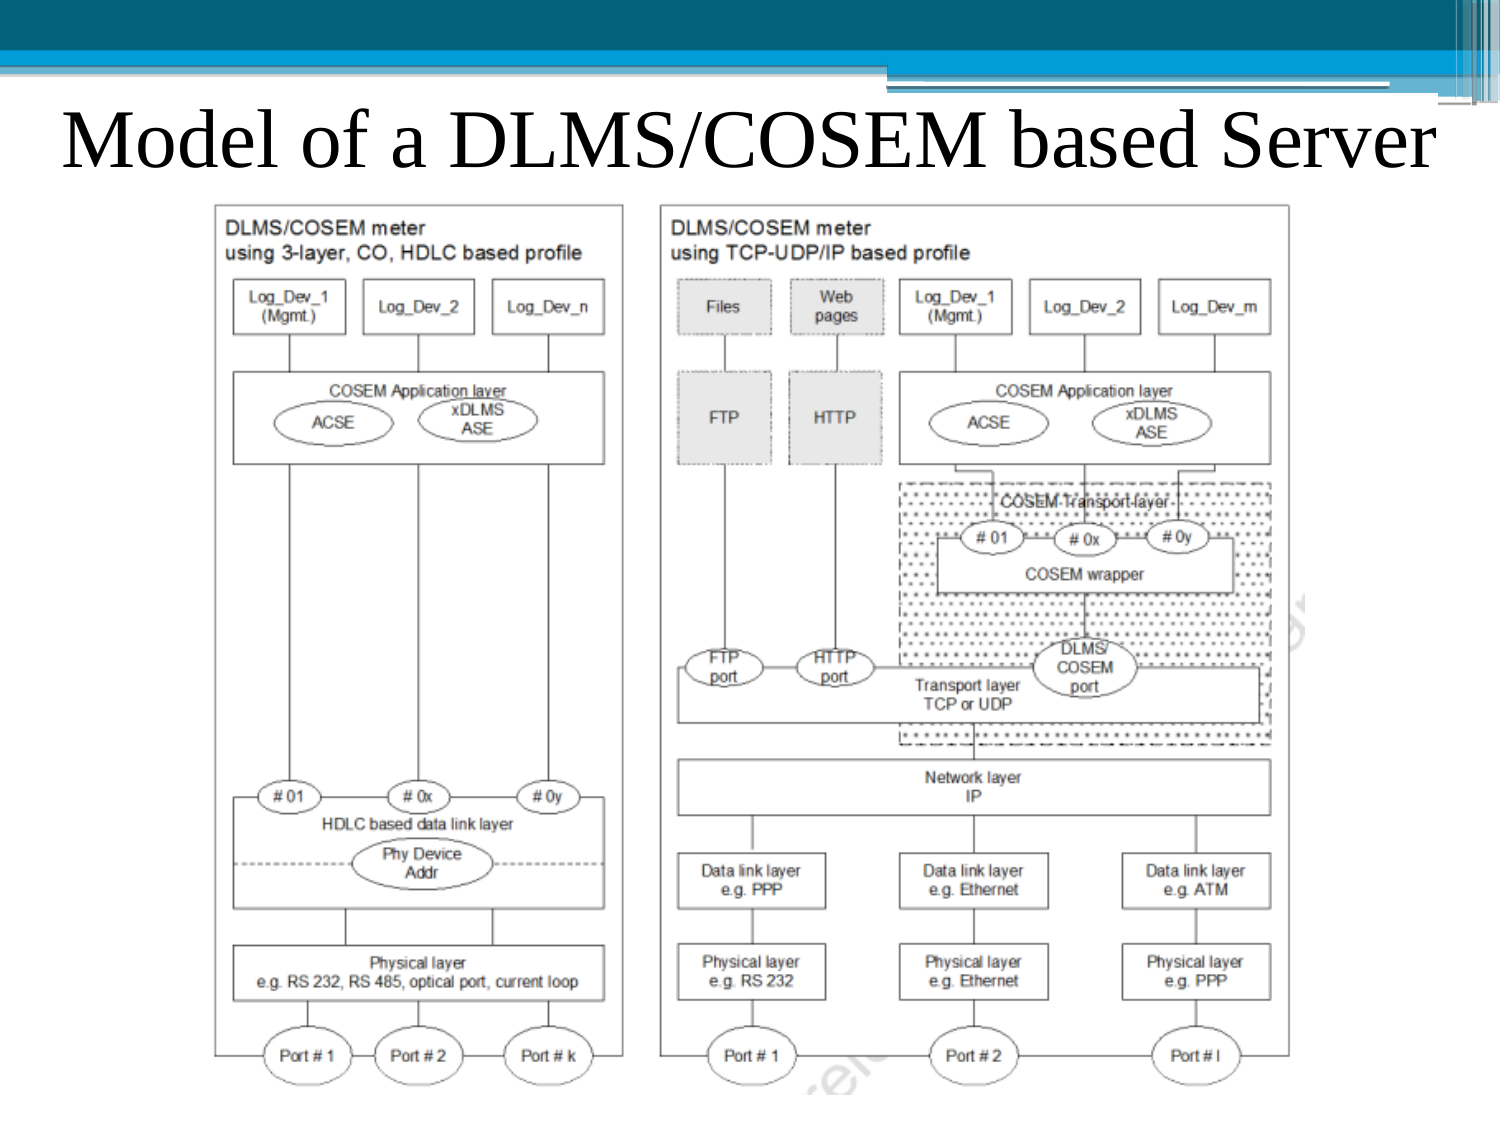

# Model of a DLMS/COSEM based Server